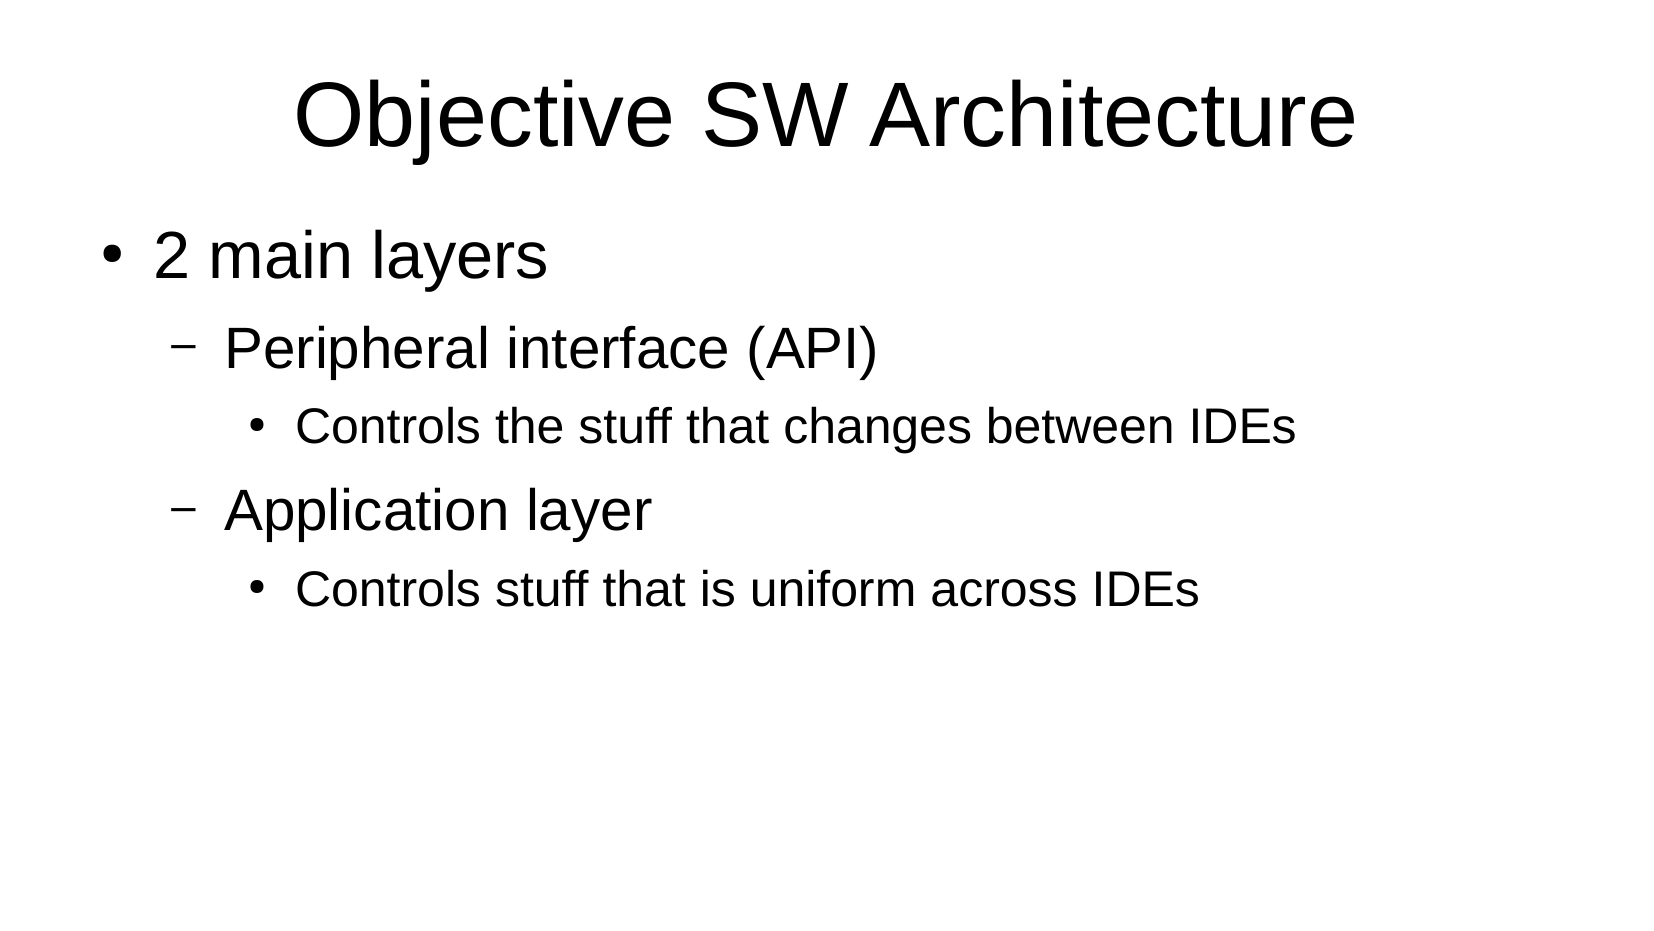

# Objective SW Architecture
2 main layers
Peripheral interface (API)
Controls the stuff that changes between IDEs
Application layer
Controls stuff that is uniform across IDEs